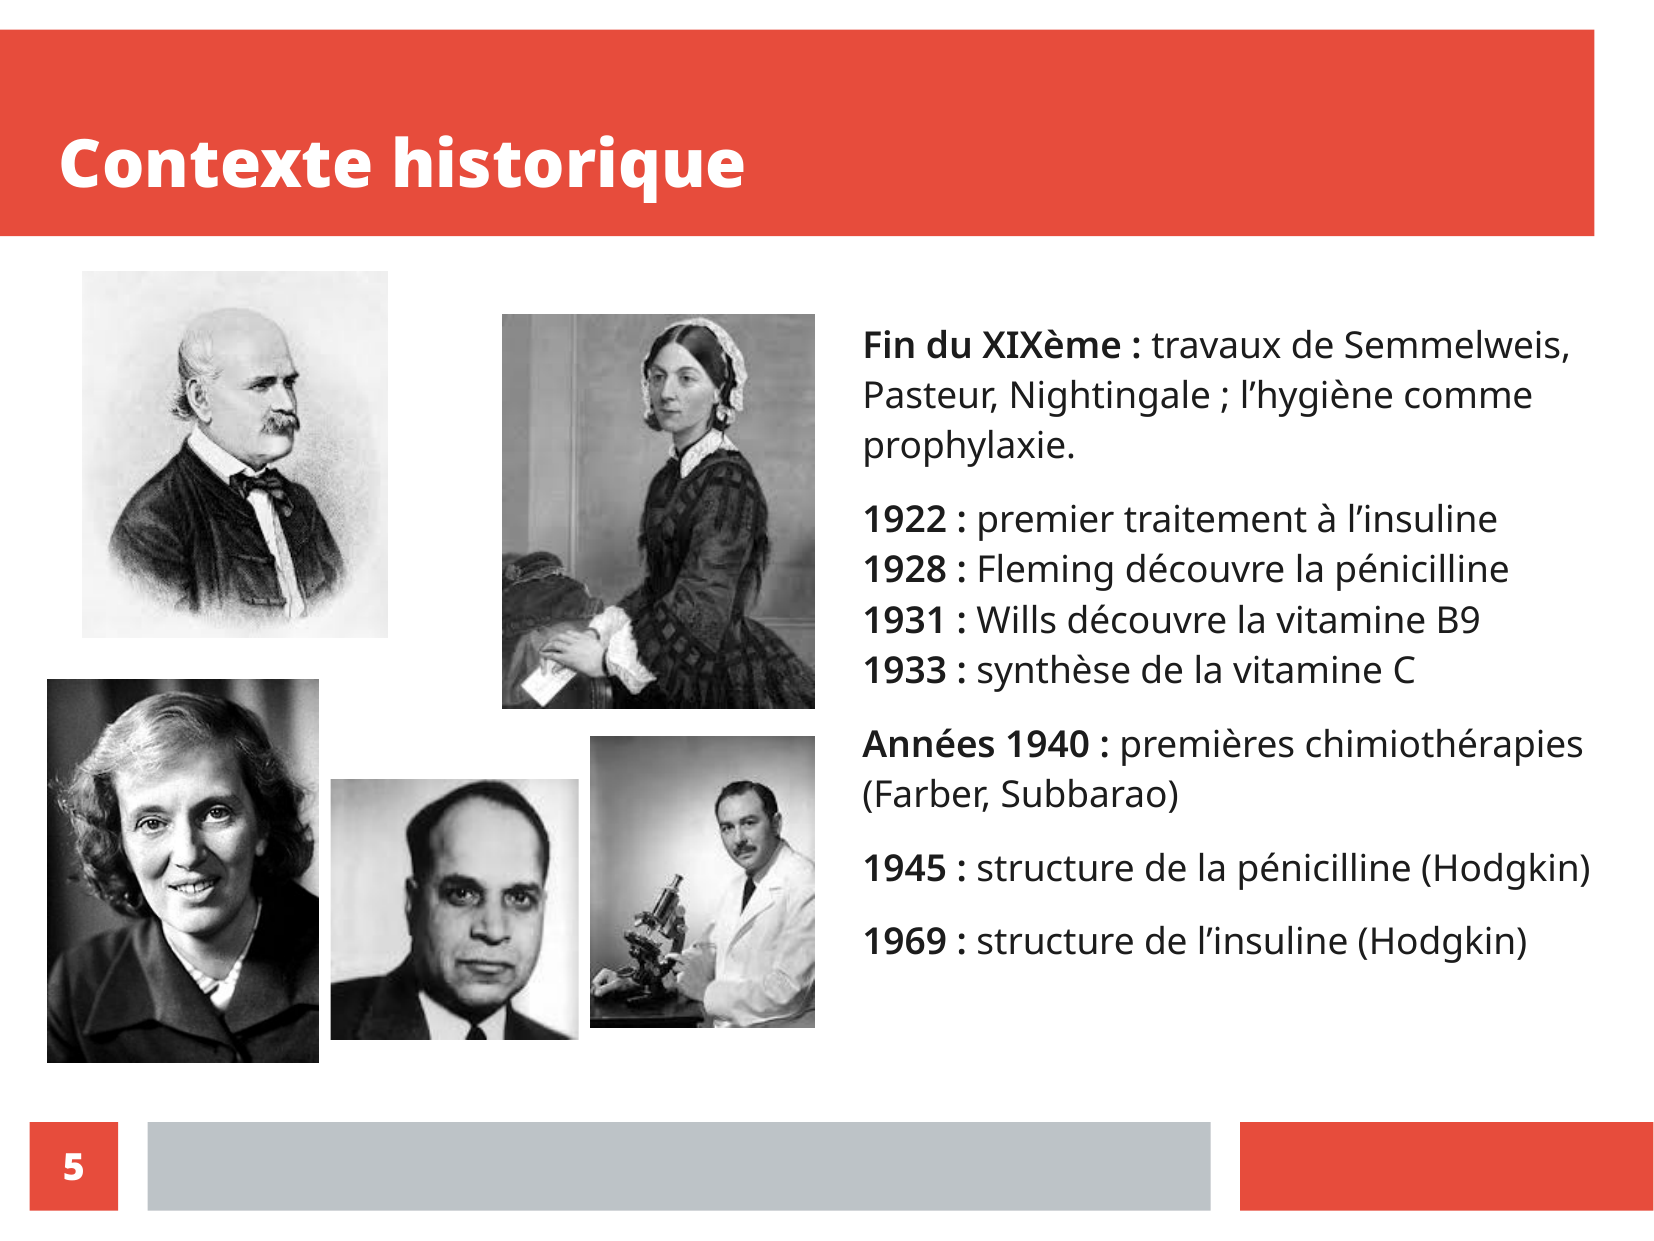

# Contexte historique
Fin du XIXème : travaux de Semmelweis, Pasteur, Nightingale ; l’hygiène comme prophylaxie.
1922 : premier traitement à l’insuline
1928 : Fleming découvre la pénicilline
1931 : Wills découvre la vitamine B9
1933 : synthèse de la vitamine C
Années 1940 : premières chimiothérapies (Farber, Subbarao)
1945 : structure de la pénicilline (Hodgkin)
1969 : structure de l’insuline (Hodgkin)
5